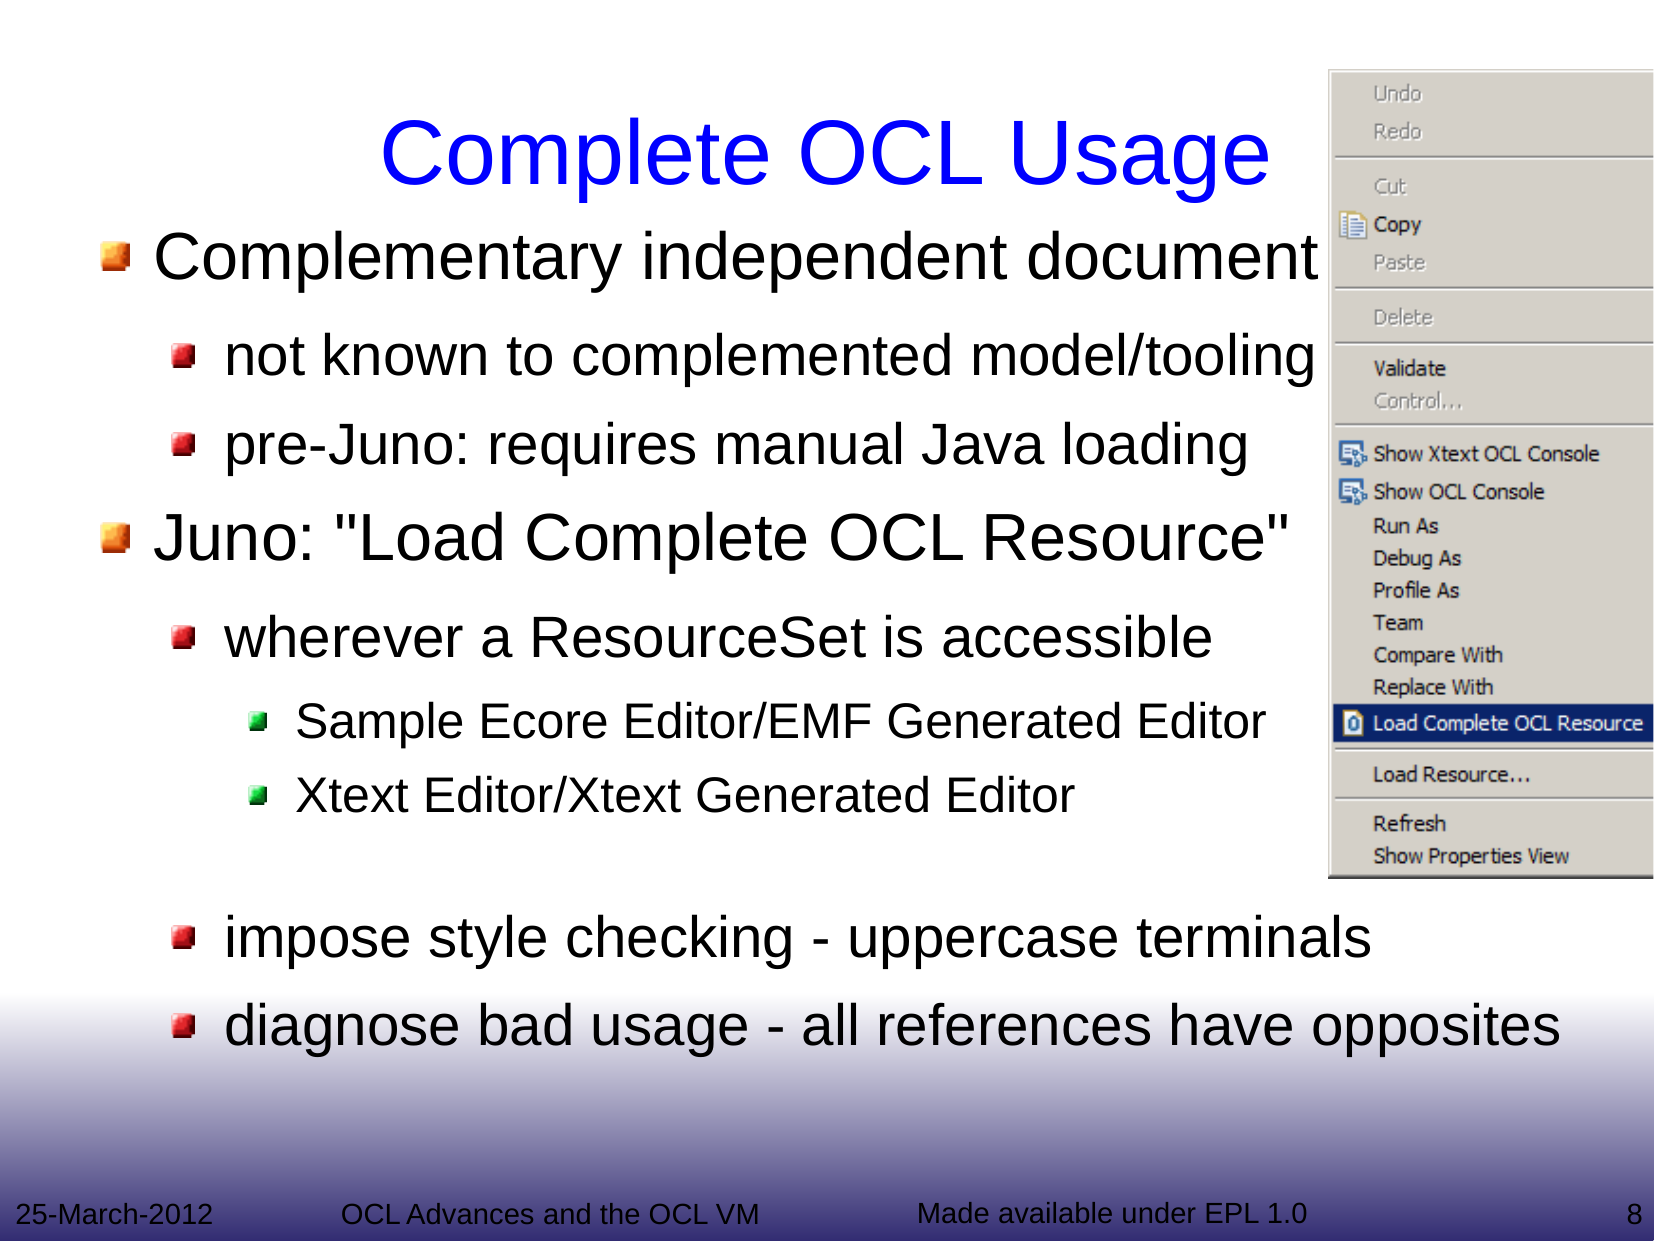

# Complete OCL Usage
Complementary independent document
not known to complemented model/tooling
pre-Juno: requires manual Java loading
Juno: "Load Complete OCL Resource"
wherever a ResourceSet is accessible
Sample Ecore Editor/EMF Generated Editor
Xtext Editor/Xtext Generated Editor
impose style checking - uppercase terminals
diagnose bad usage - all references have opposites
25-March-2012
OCL Advances and the OCL VM
8